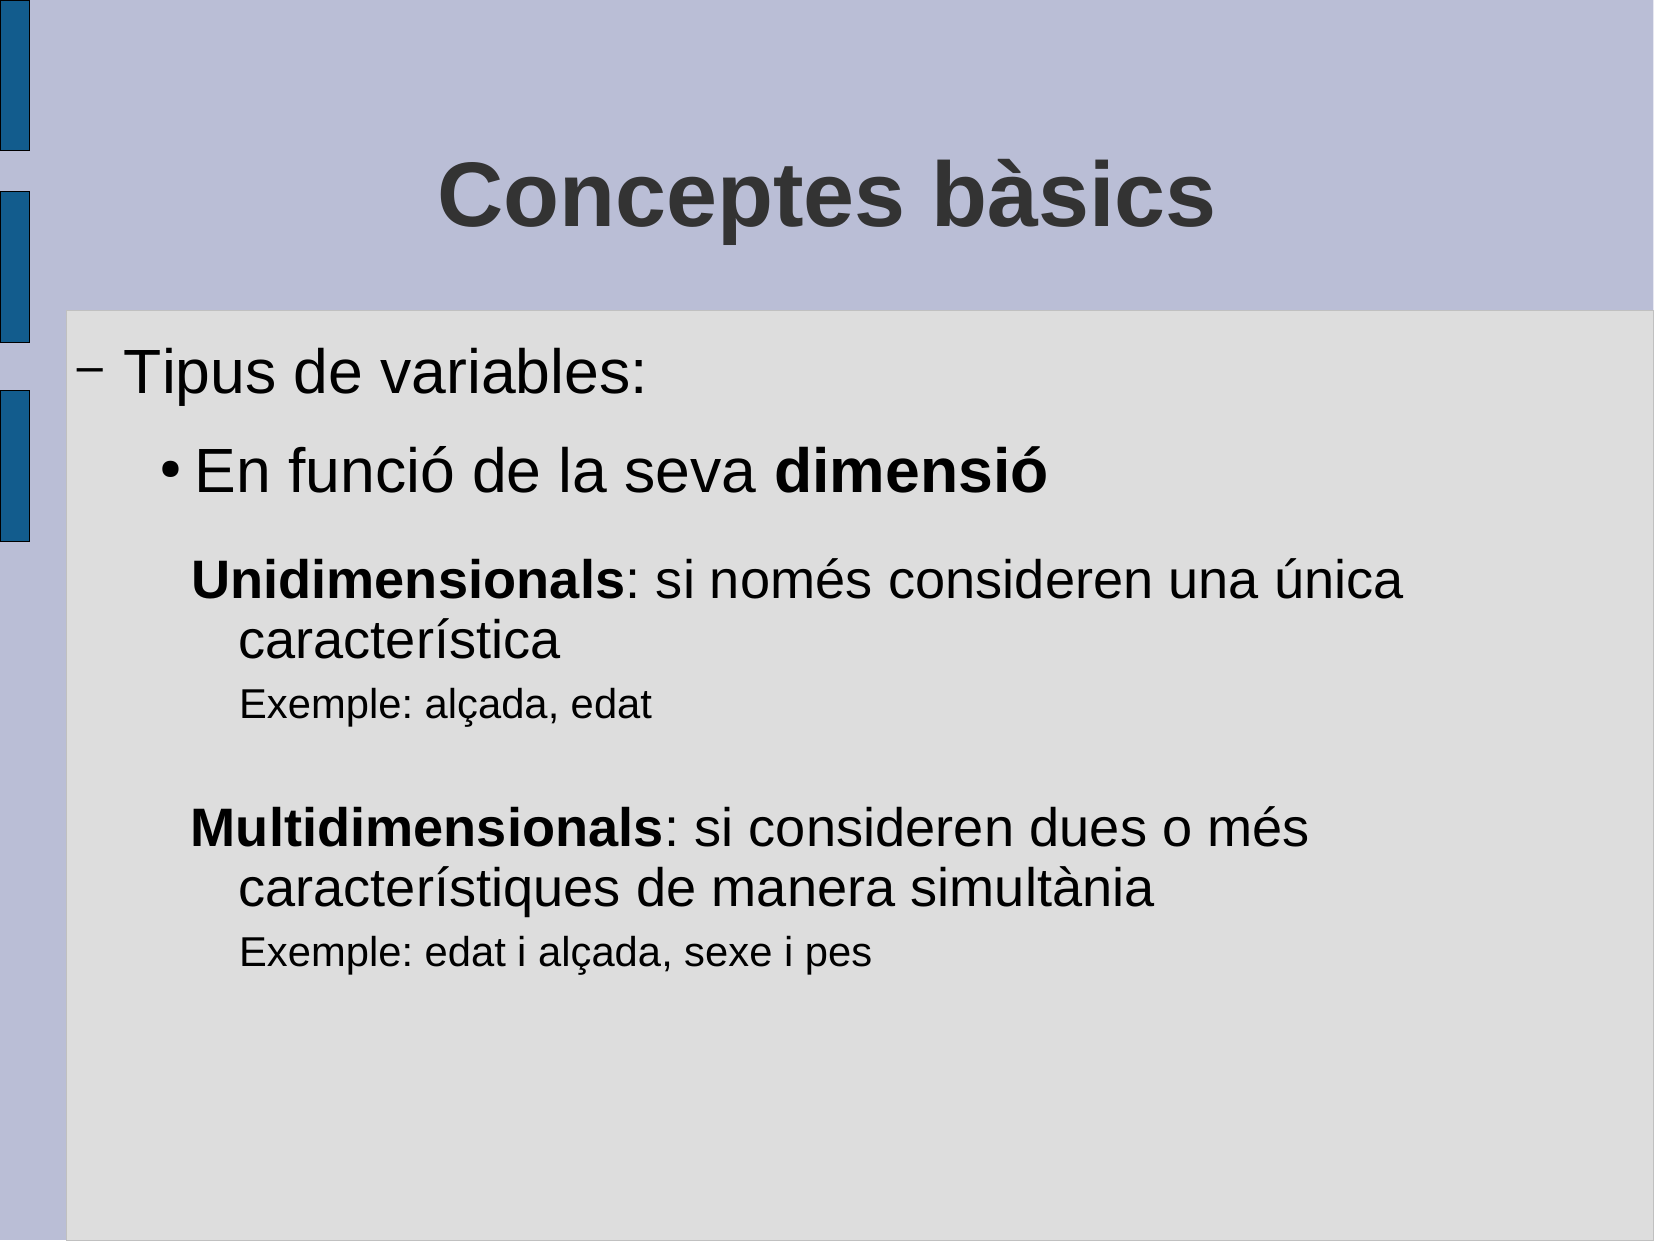

# Conceptes bàsics
Tipus de variables:
En funció de la seva dimensió
Unidimensionals: si només consideren una única característica
Exemple: alçada, edat
Multidimensionals: si consideren dues o més característiques de manera simultània
Exemple: edat i alçada, sexe i pes